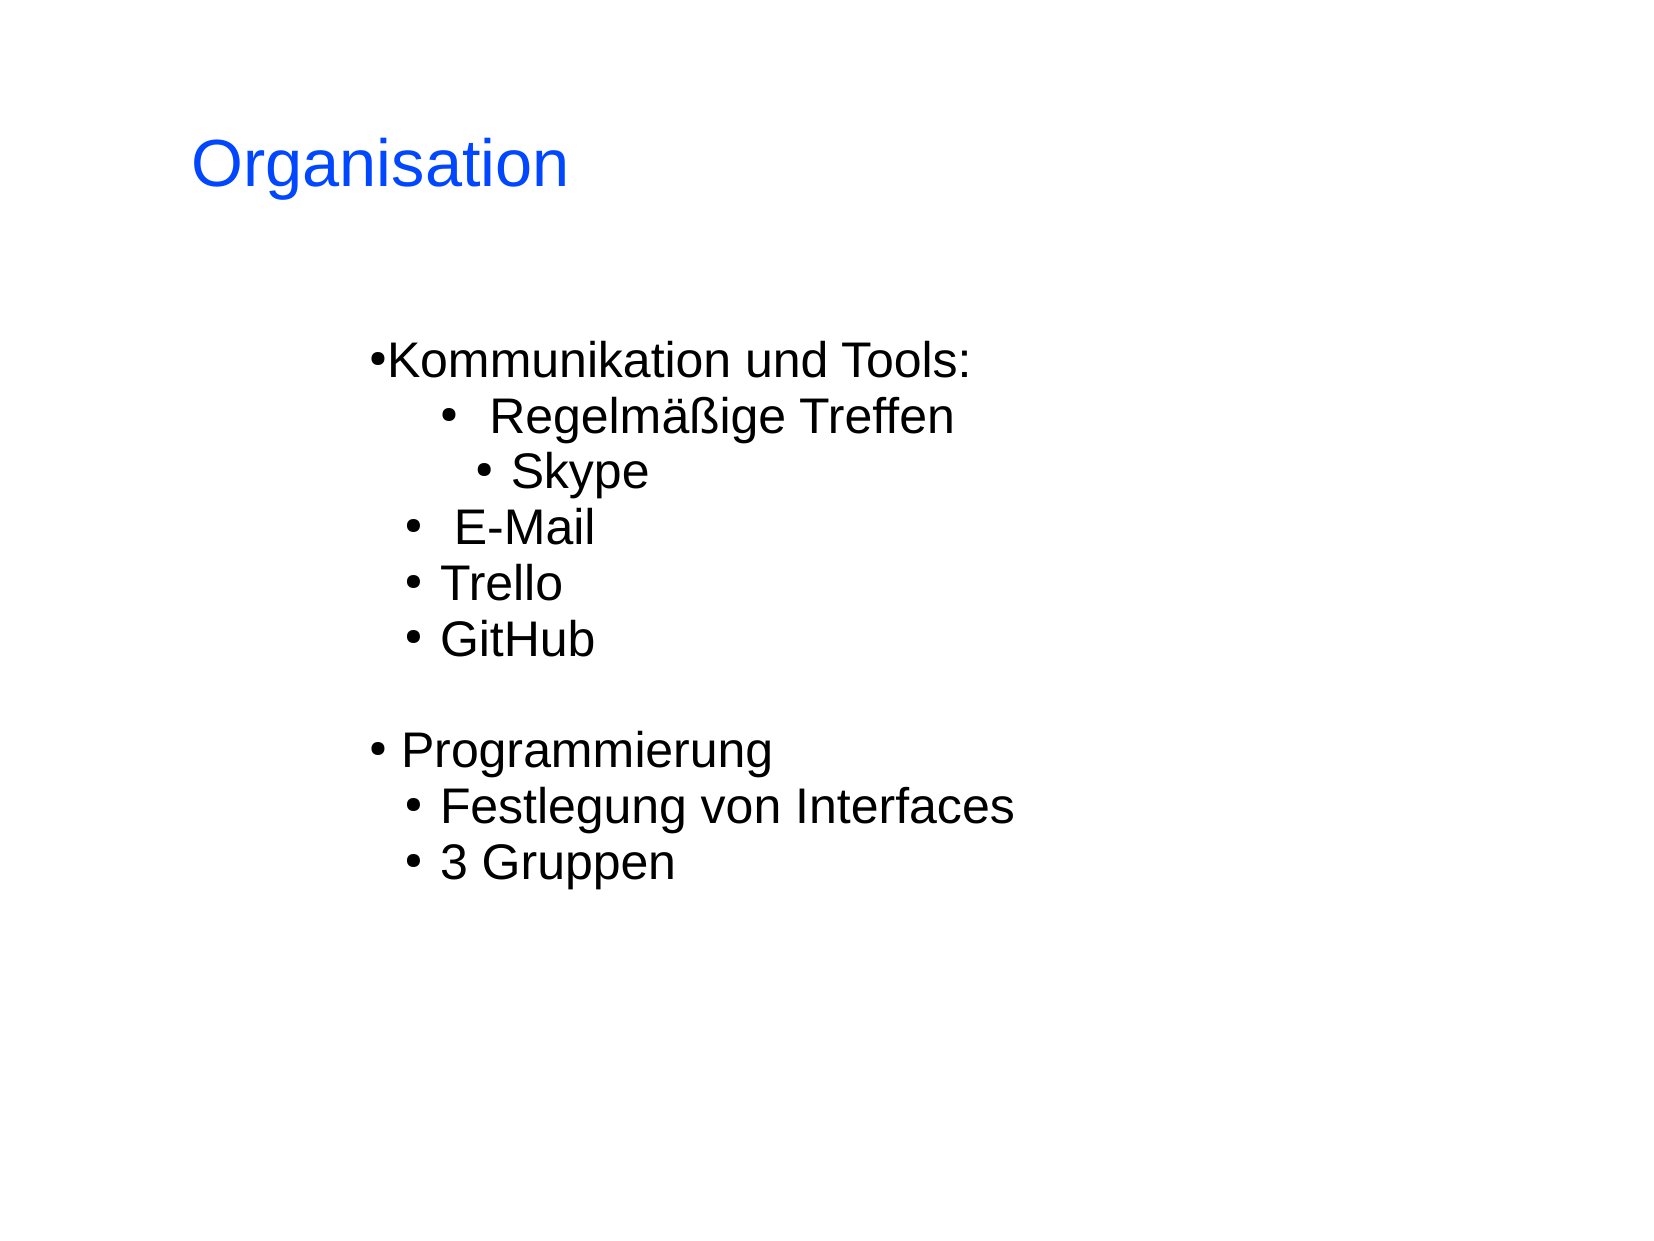

Organisation
Kommunikation und Tools:
 Regelmäßige Treffen
Skype
 E-Mail
Trello
GitHub
 Programmierung
Festlegung von Interfaces
3 Gruppen